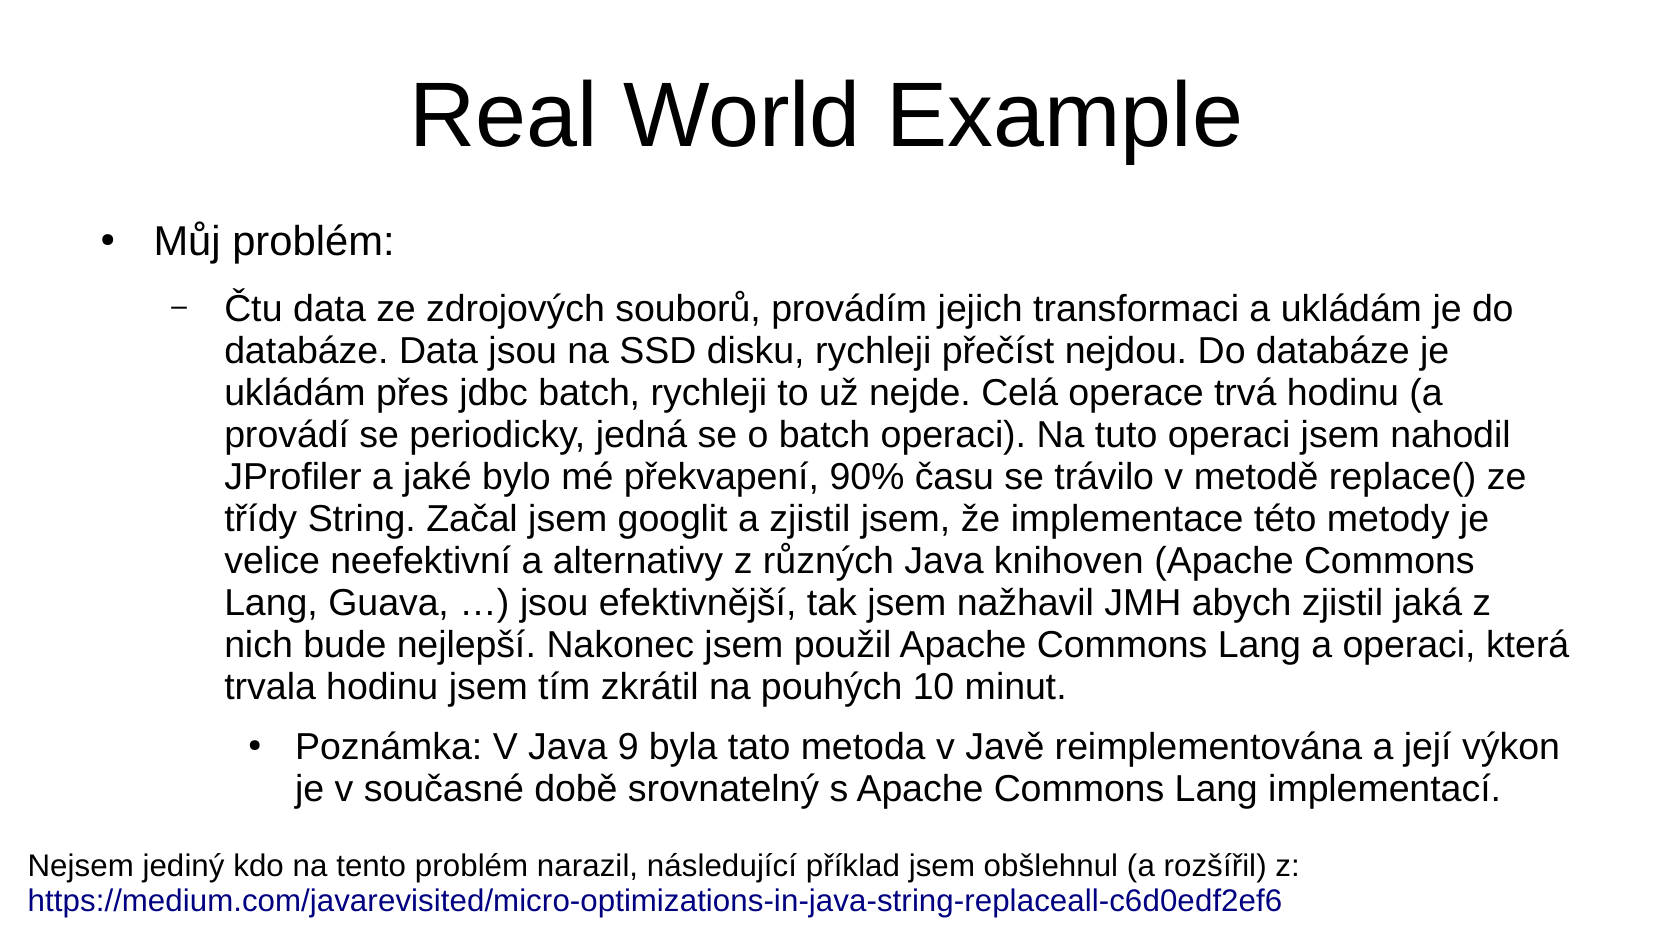

# Real World Example
Můj problém:
Čtu data ze zdrojových souborů, provádím jejich transformaci a ukládám je do databáze. Data jsou na SSD disku, rychleji přečíst nejdou. Do databáze je ukládám přes jdbc batch, rychleji to už nejde. Celá operace trvá hodinu (a provádí se periodicky, jedná se o batch operaci). Na tuto operaci jsem nahodil JProfiler a jaké bylo mé překvapení, 90% času se trávilo v metodě replace() ze třídy String. Začal jsem googlit a zjistil jsem, že implementace této metody je velice neefektivní a alternativy z různých Java knihoven (Apache Commons Lang, Guava, …) jsou efektivnější, tak jsem nažhavil JMH abych zjistil jaká z nich bude nejlepší. Nakonec jsem použil Apache Commons Lang a operaci, která trvala hodinu jsem tím zkrátil na pouhých 10 minut.
Poznámka: V Java 9 byla tato metoda v Javě reimplementována a její výkon je v současné době srovnatelný s Apache Commons Lang implementací.
Nejsem jediný kdo na tento problém narazil, následující příklad jsem obšlehnul (a rozšířil) z:
https://medium.com/javarevisited/micro-optimizations-in-java-string-replaceall-c6d0edf2ef6